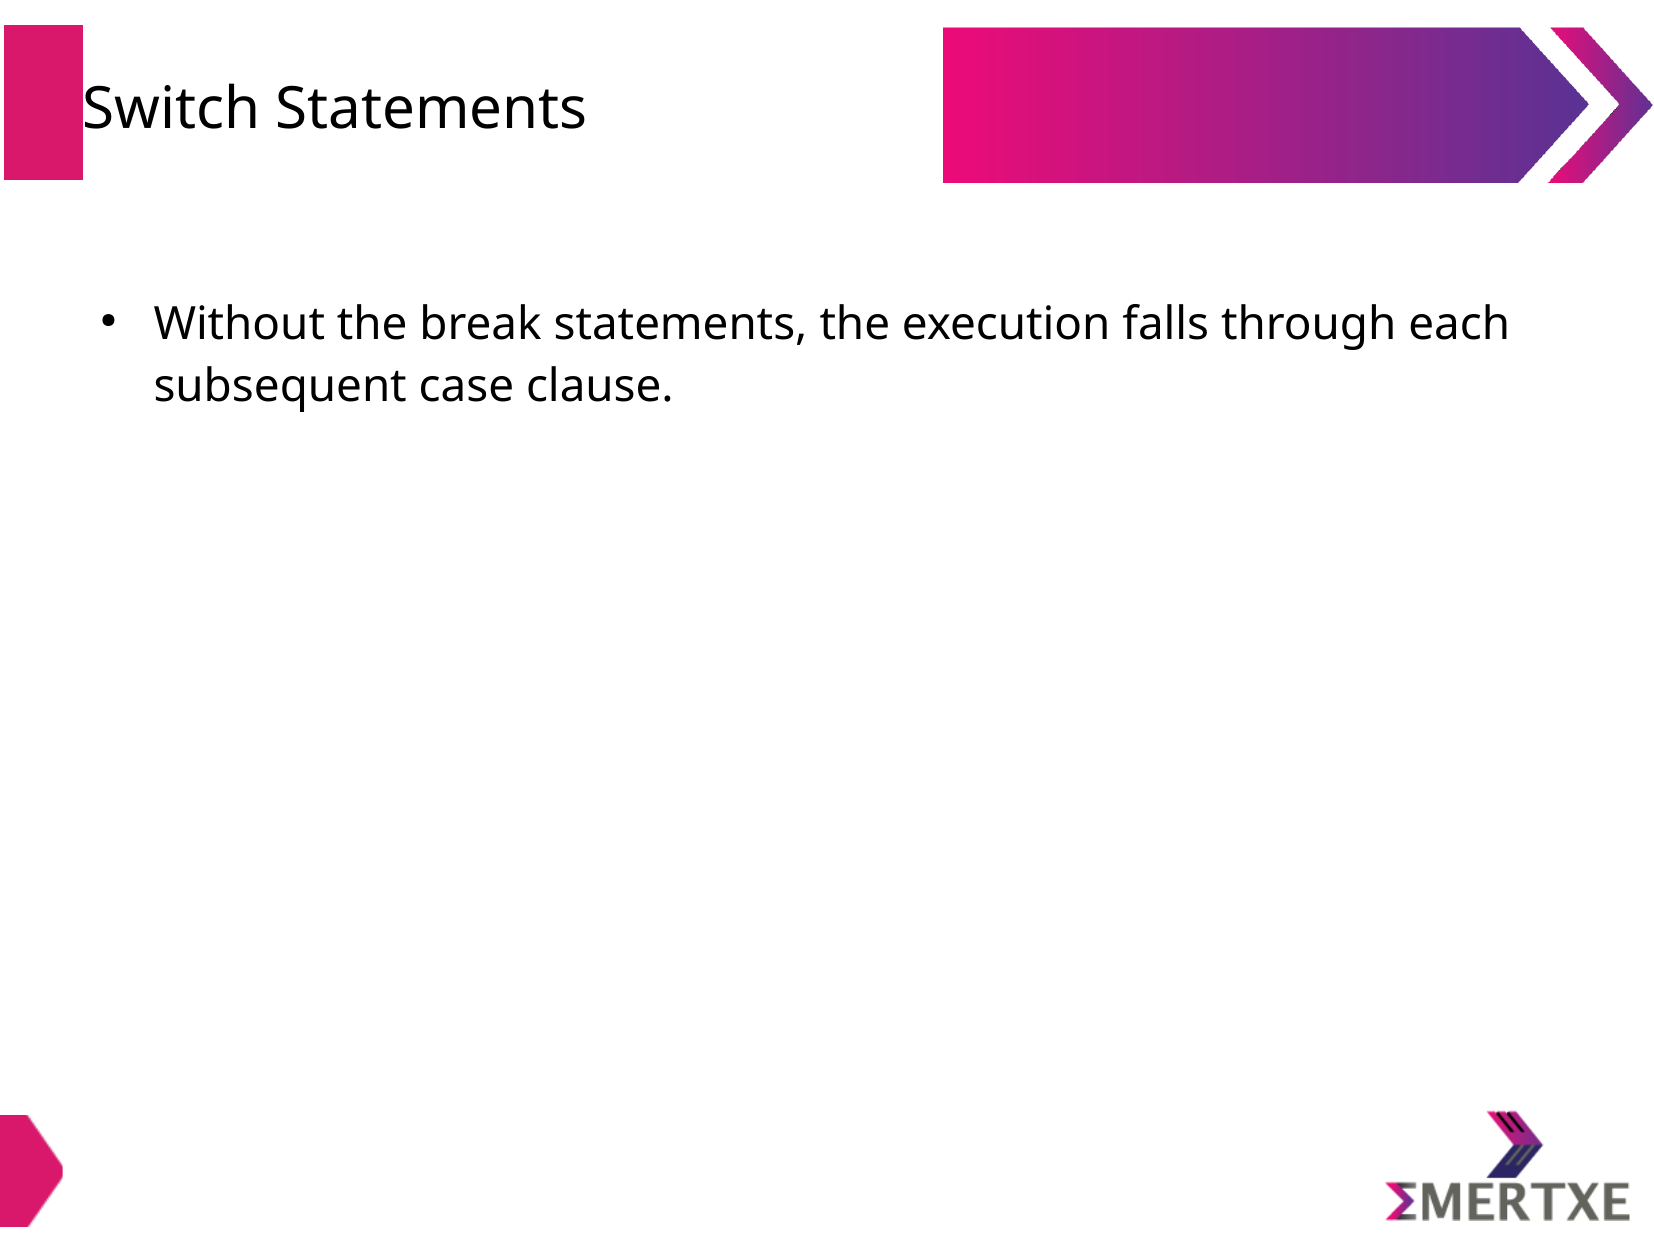

# Switch Statements
Without the break statements, the execution falls through each subsequent case clause.